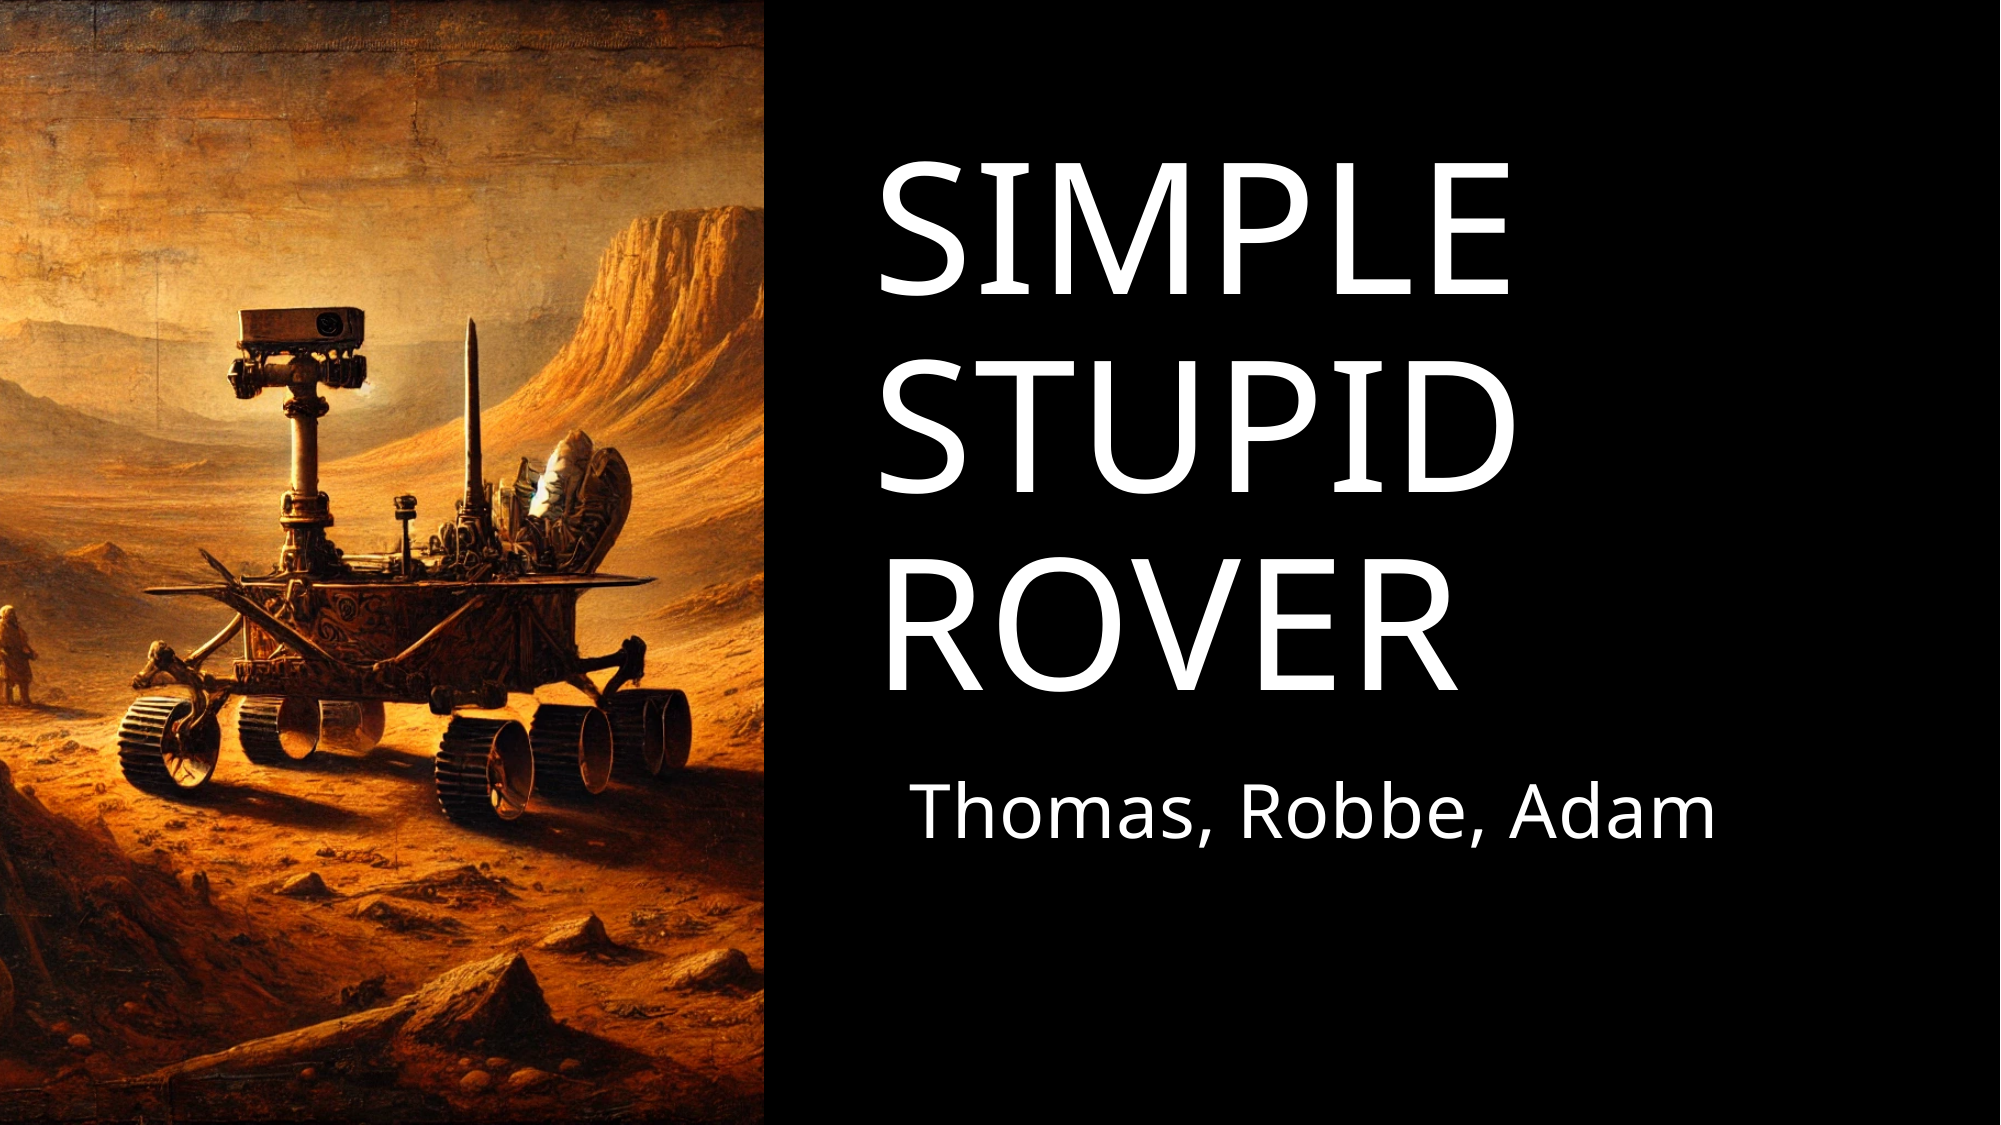

# Simple stupid Rover
Thomas, Robbe, Adam